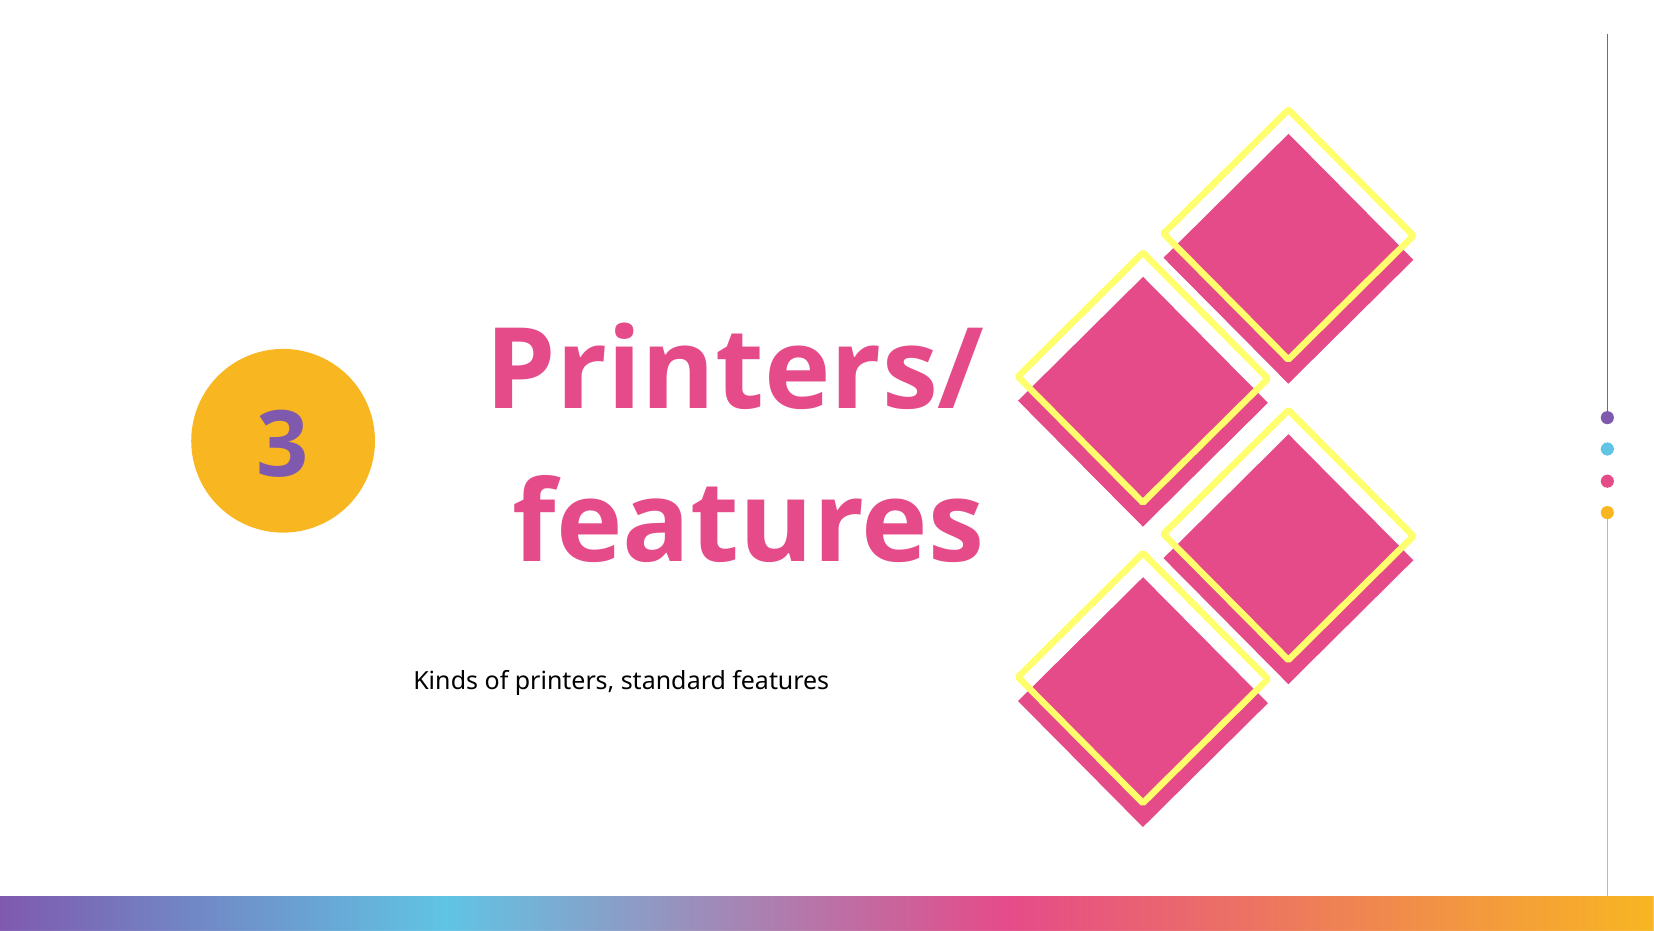

# Printers/features
3
Kinds of printers, standard features